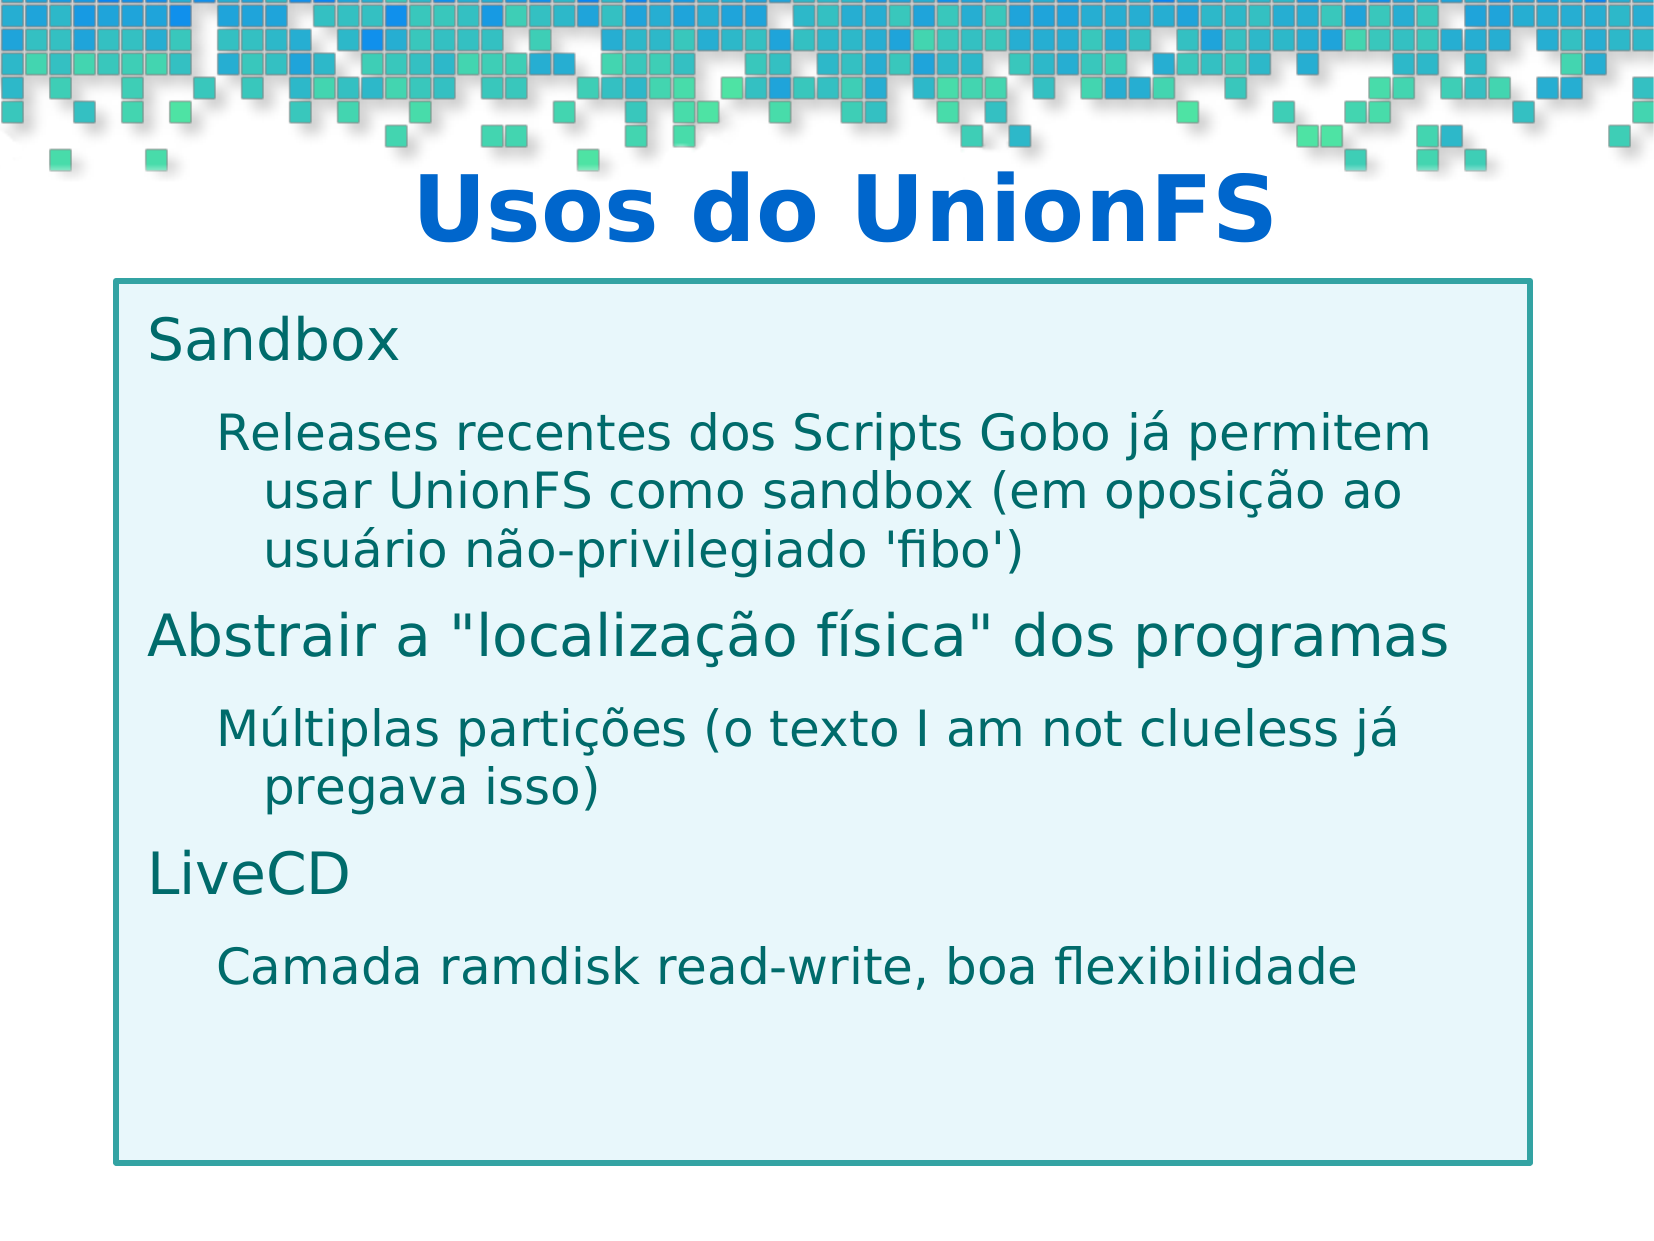

# Usos do UnionFS
Sandbox
Releases recentes dos Scripts Gobo já permitem usar UnionFS como sandbox (em oposição ao usuário não-privilegiado 'fibo')
Abstrair a "localização física" dos programas
Múltiplas partições (o texto I am not clueless já pregava isso)
LiveCD
Camada ramdisk read-write, boa flexibilidade